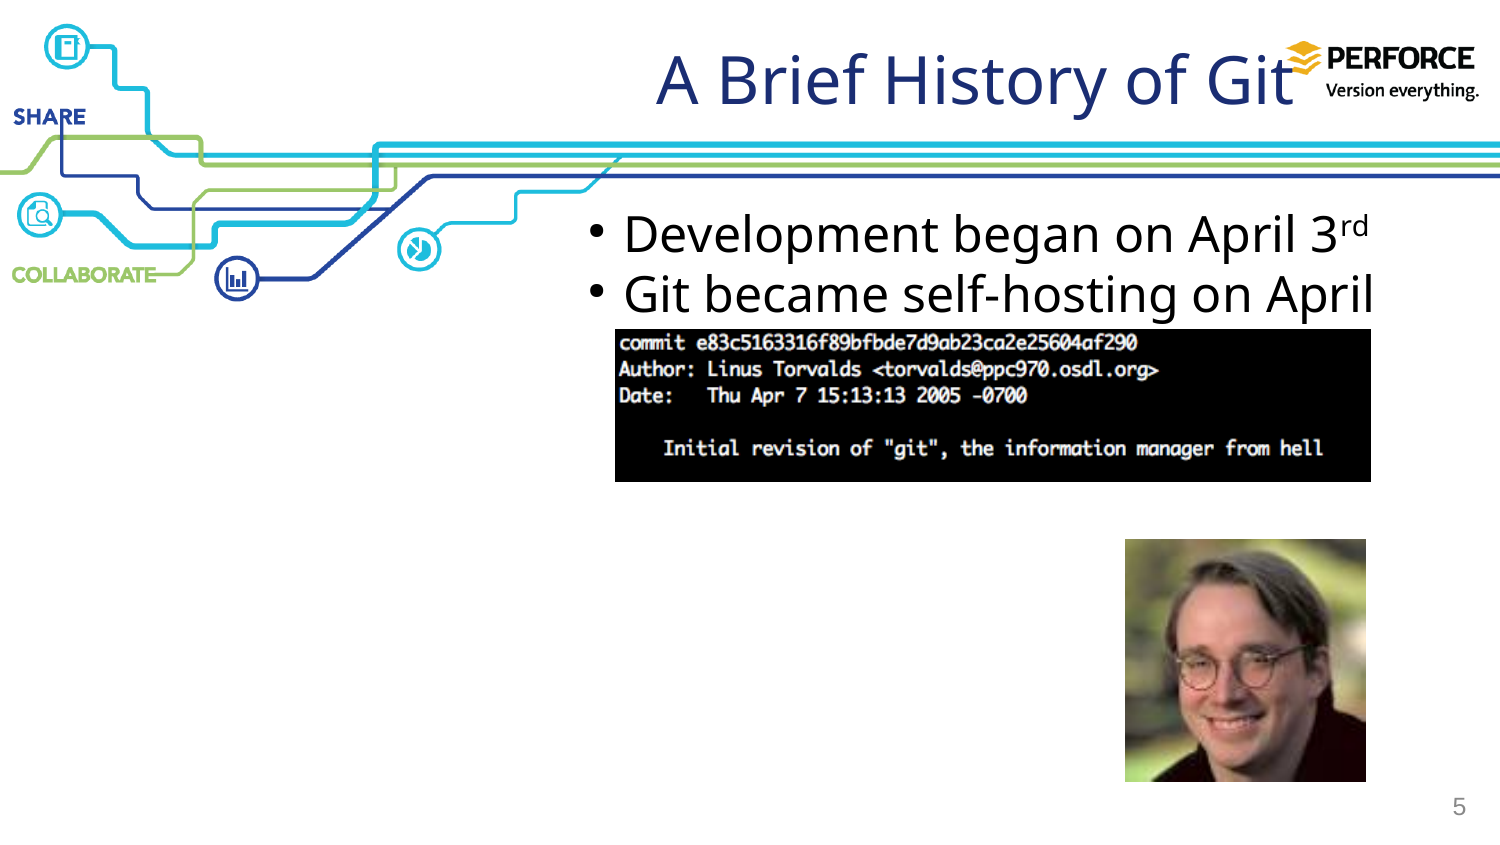

# A Brief History of Git
Development began on April 3rd
Git became self-hosting on April 7th